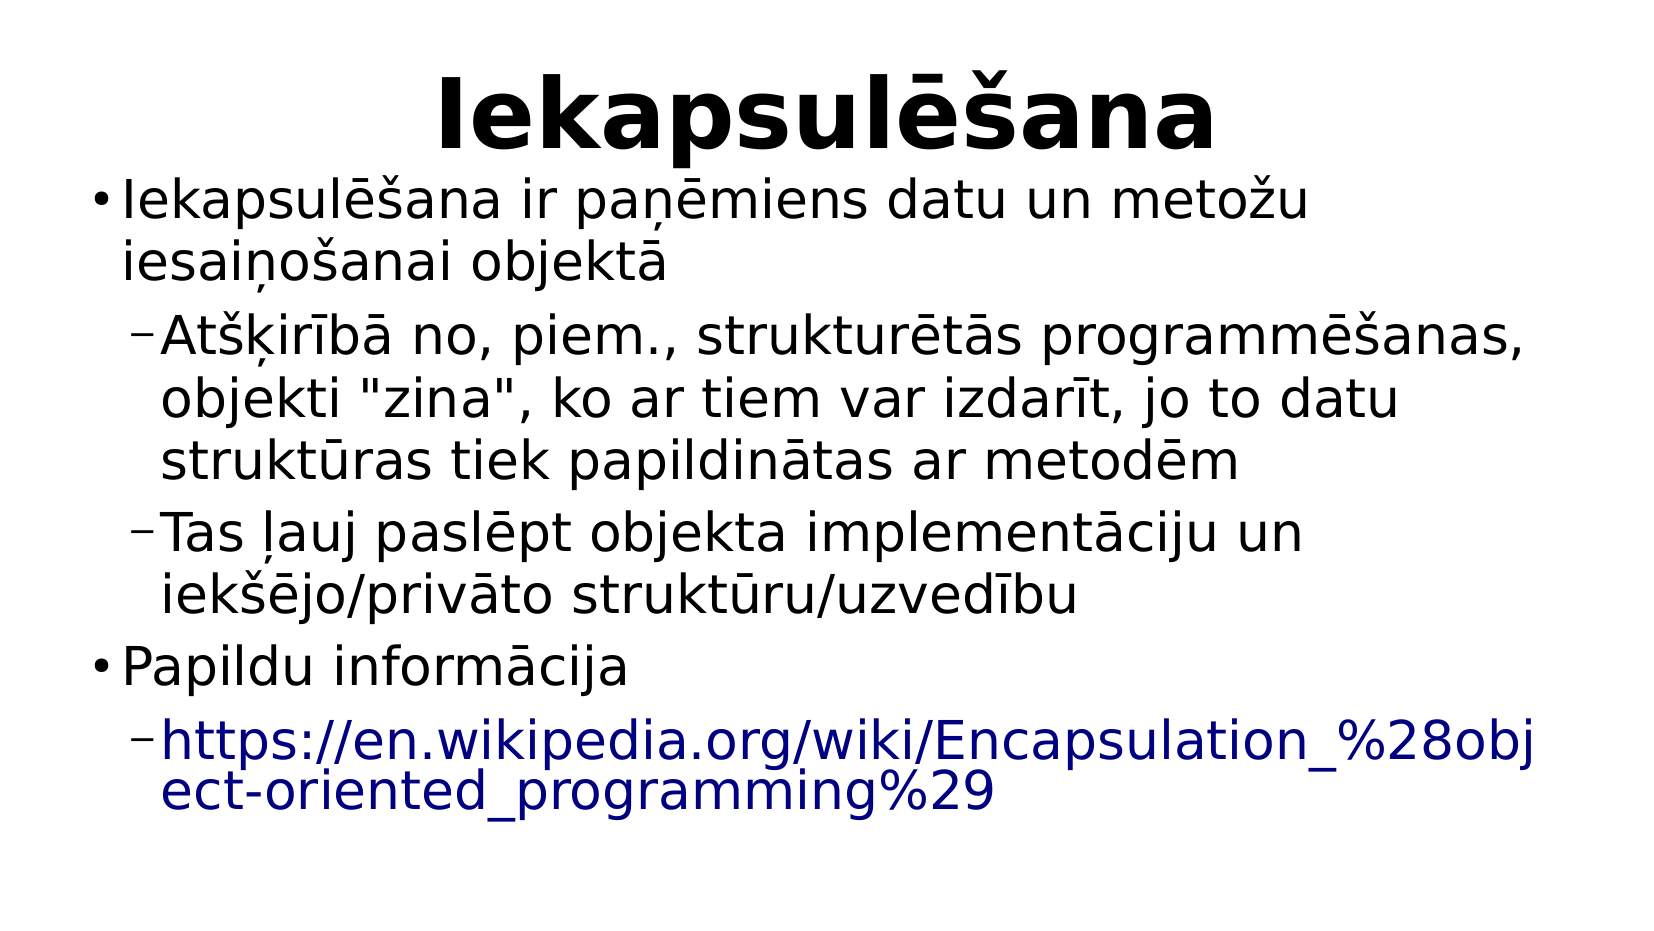

# Iekapsulēšana
Iekapsulēšana ir paņēmiens datu un metožu iesaiņošanai objektā
Atšķirībā no, piem., strukturētās programmēšanas, objekti "zina", ko ar tiem var izdarīt, jo to datu struktūras tiek papildinātas ar metodēm
Tas ļauj paslēpt objekta implementāciju un iekšējo/privāto struktūru/uzvedību
Papildu informācija
https://en.wikipedia.org/wiki/Encapsulation_%28object-oriented_programming%29